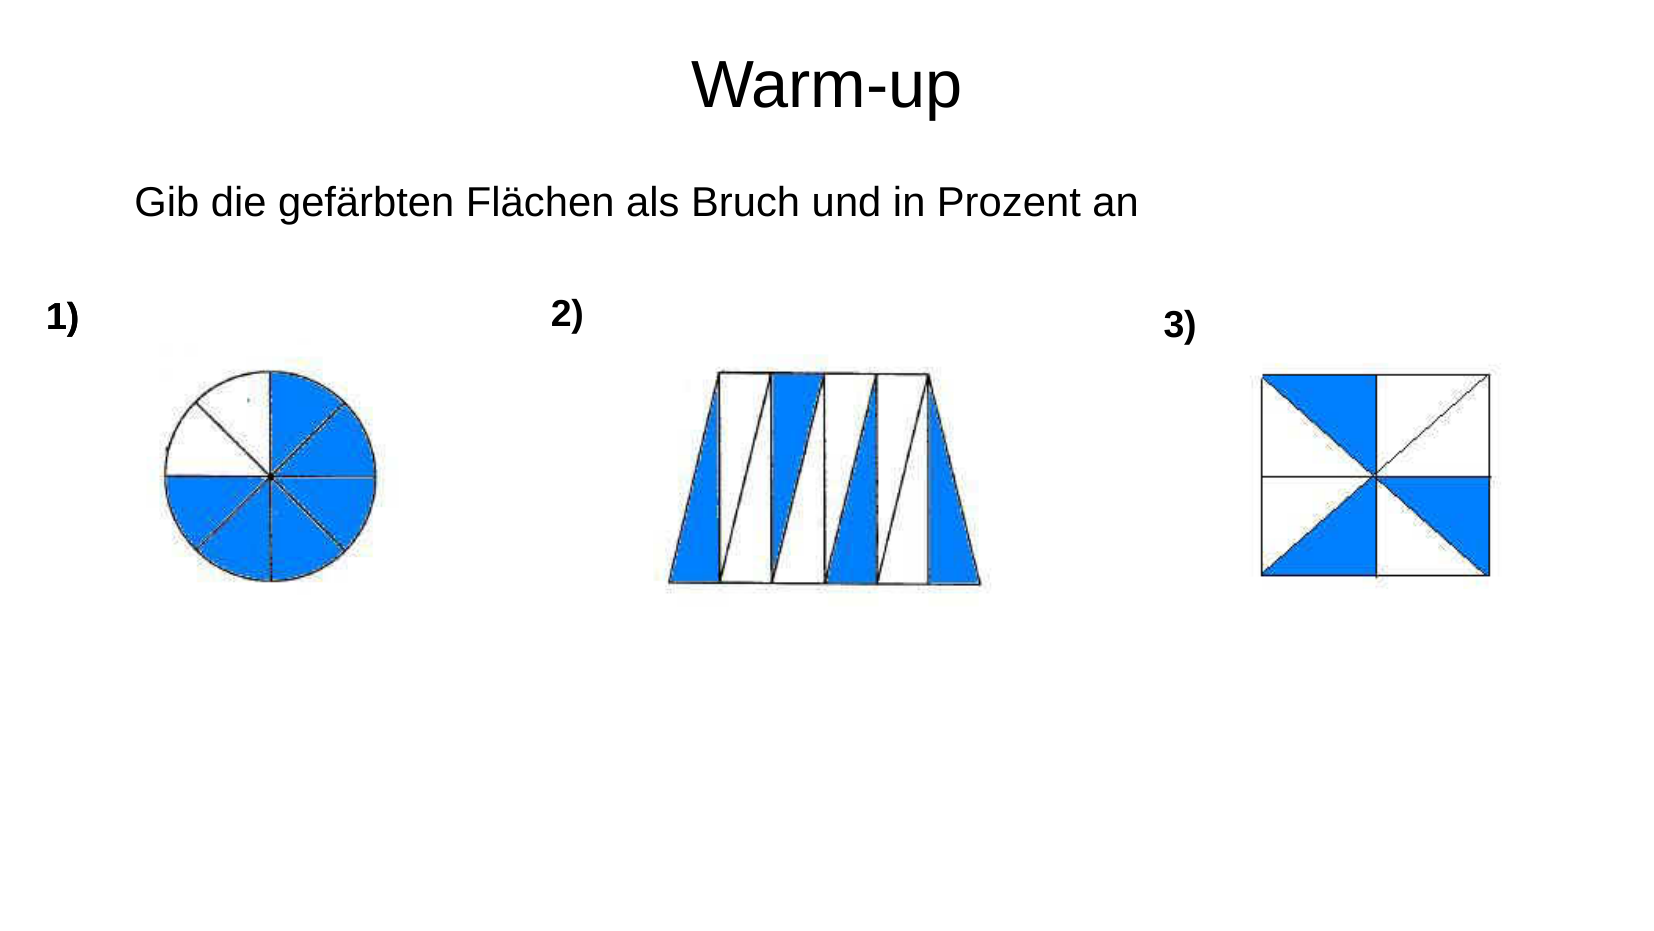

# Warm-up
Gib die gefärbten Flächen als Bruch und in Prozent an
2)
1)
1)
3)